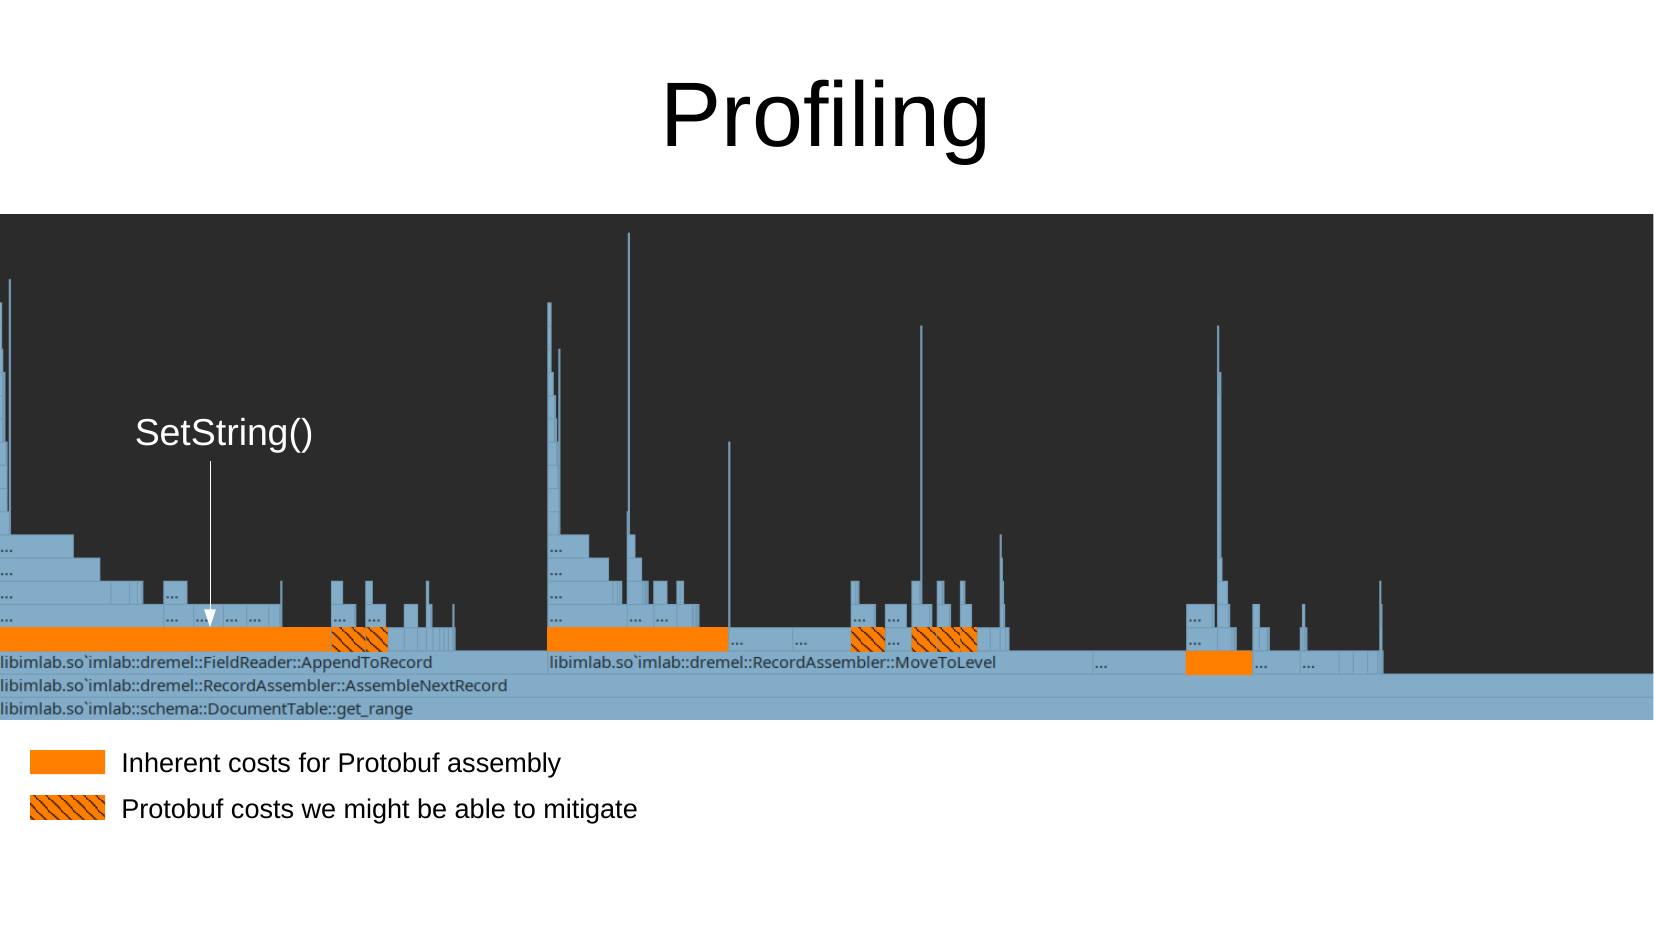

# Profiling
SetString()
Inherent costs for Protobuf assembly
Protobuf costs we might be able to mitigate